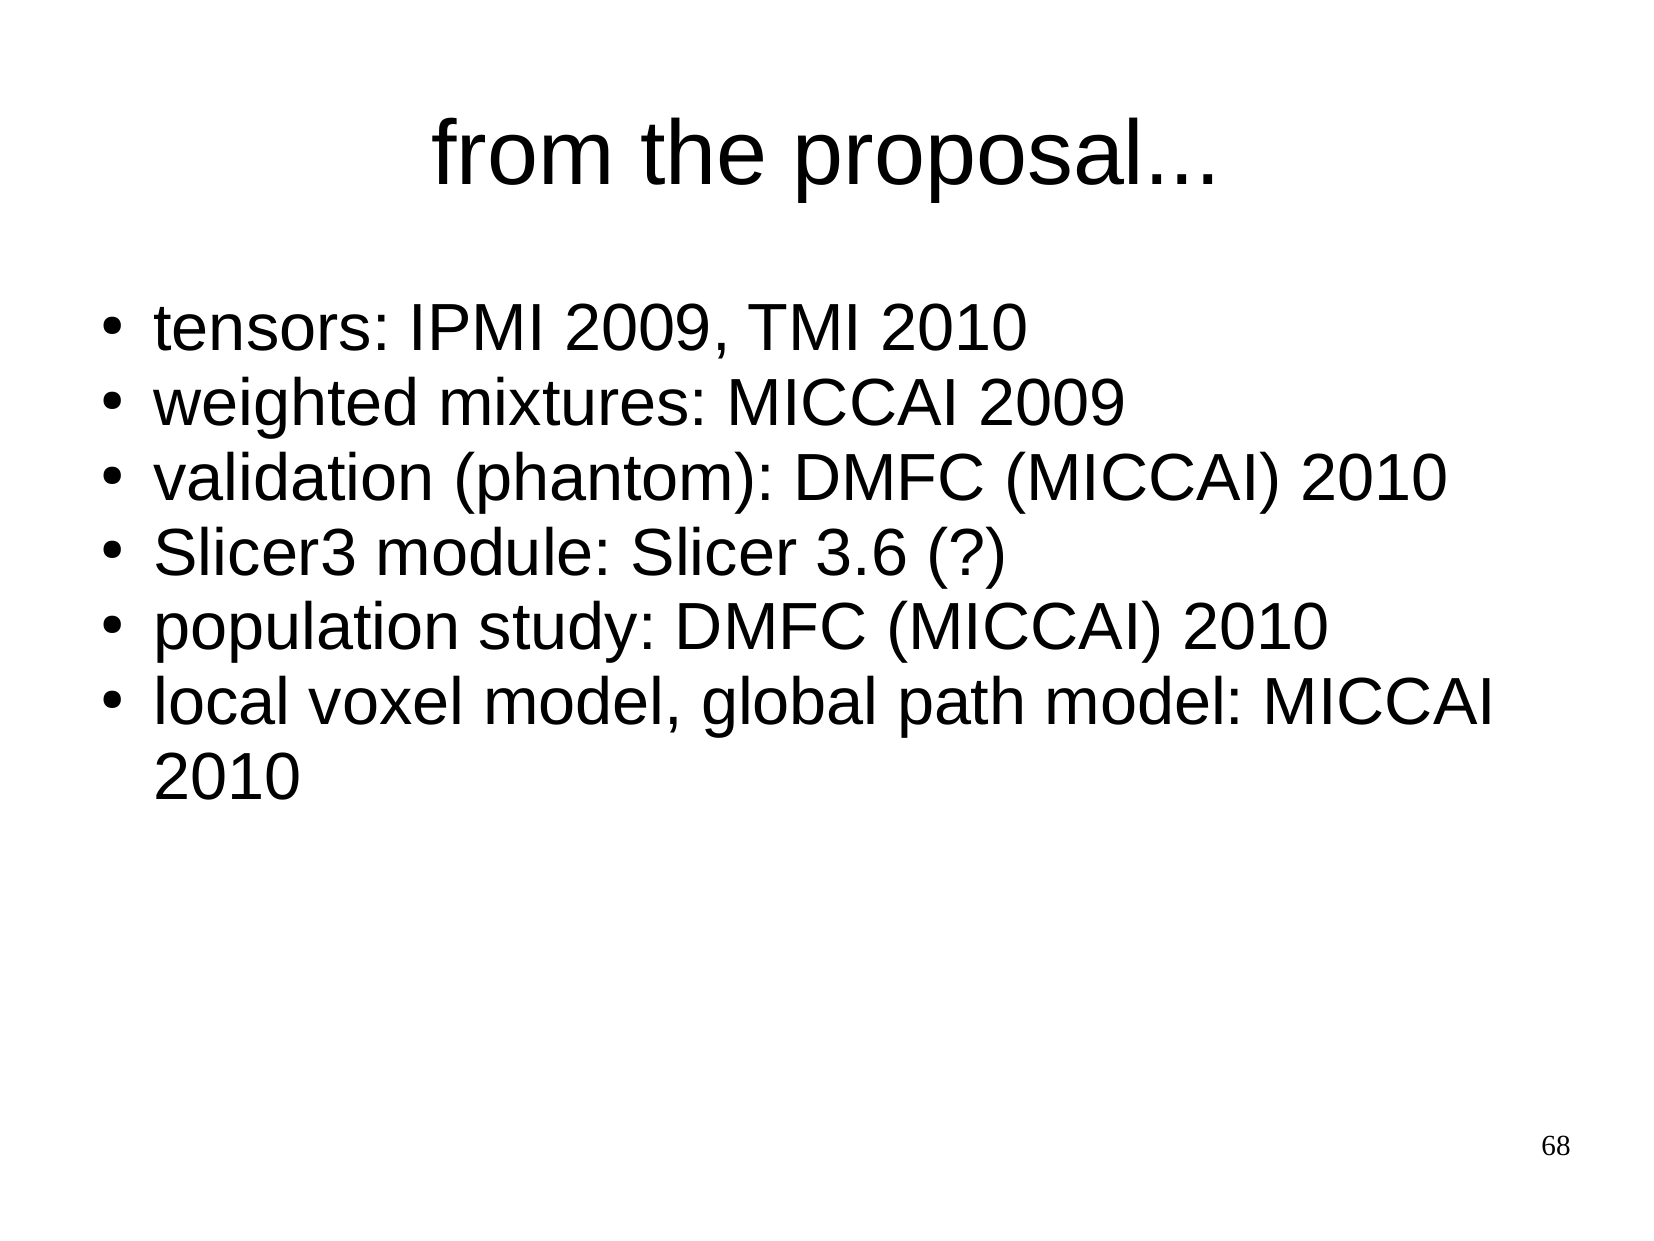

# from the proposal...
tensors: IPMI 2009, TMI 2010
weighted mixtures: MICCAI 2009
validation (phantom): DMFC (MICCAI) 2010
Slicer3 module: Slicer 3.6 (?)
population study: DMFC (MICCAI) 2010
local voxel model, global path model: MICCAI 2010
68